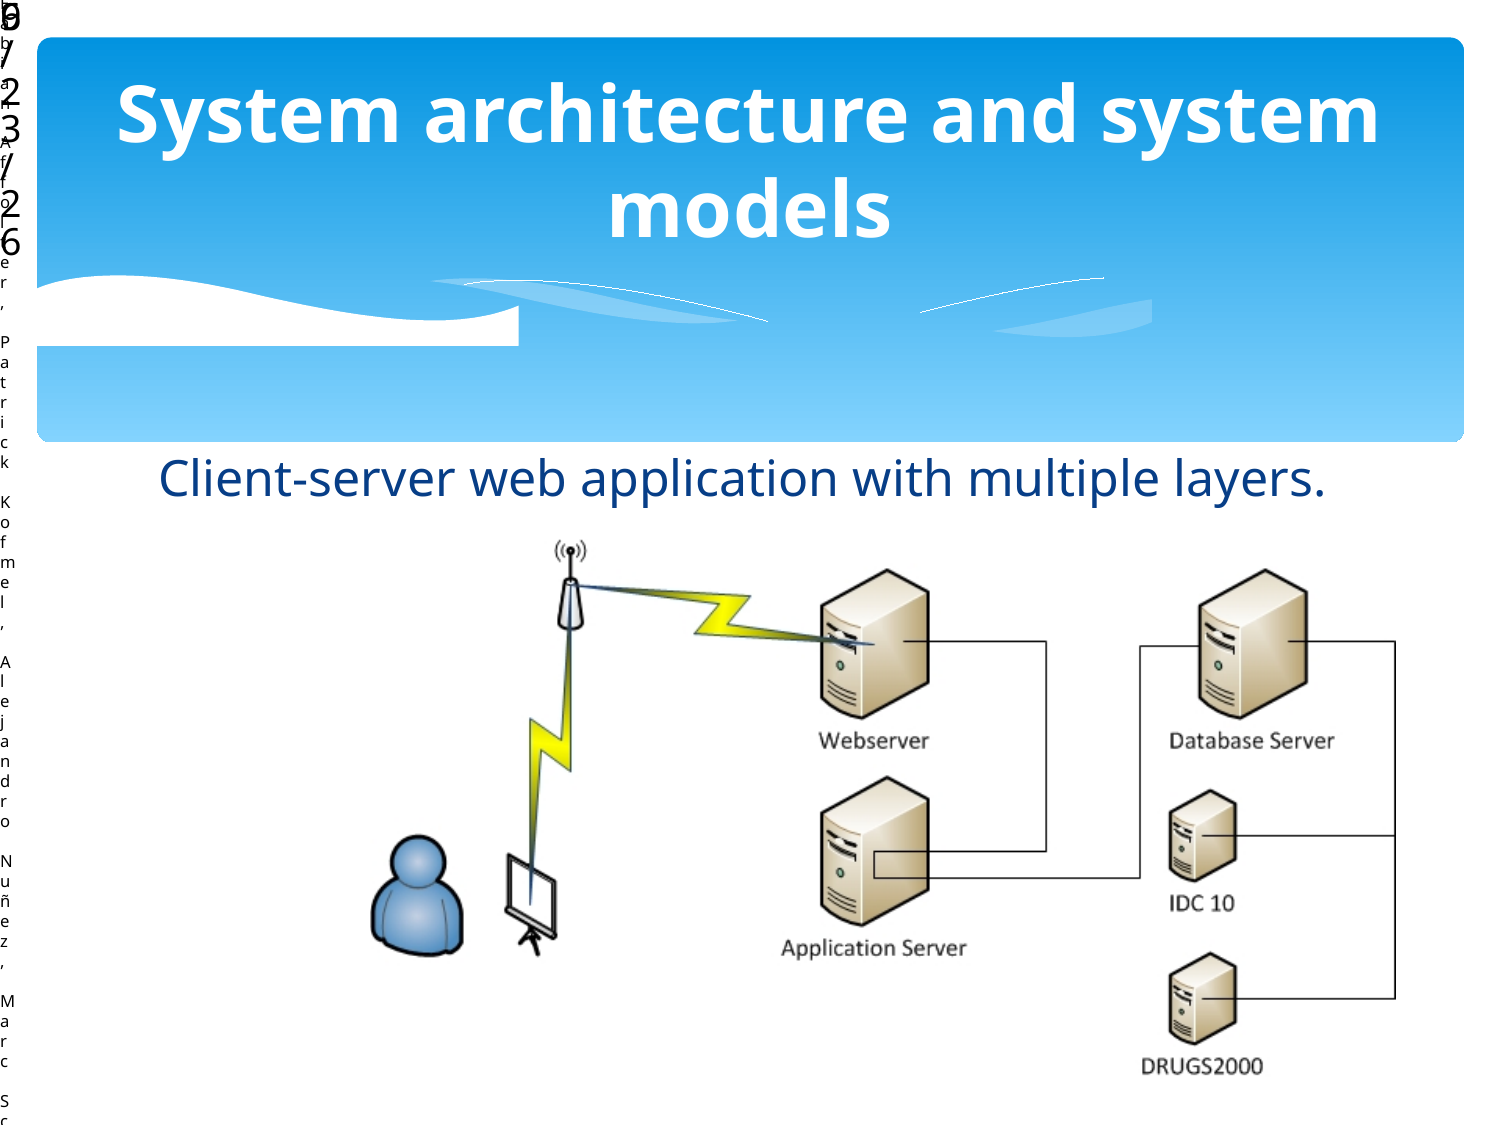

Fabian Affolter, Patrick Kofmel, Alejandro Nuñez, Marc Schärer, Arthur van Ommen
System architecture and system models
# Client-server web application with multiple layers.